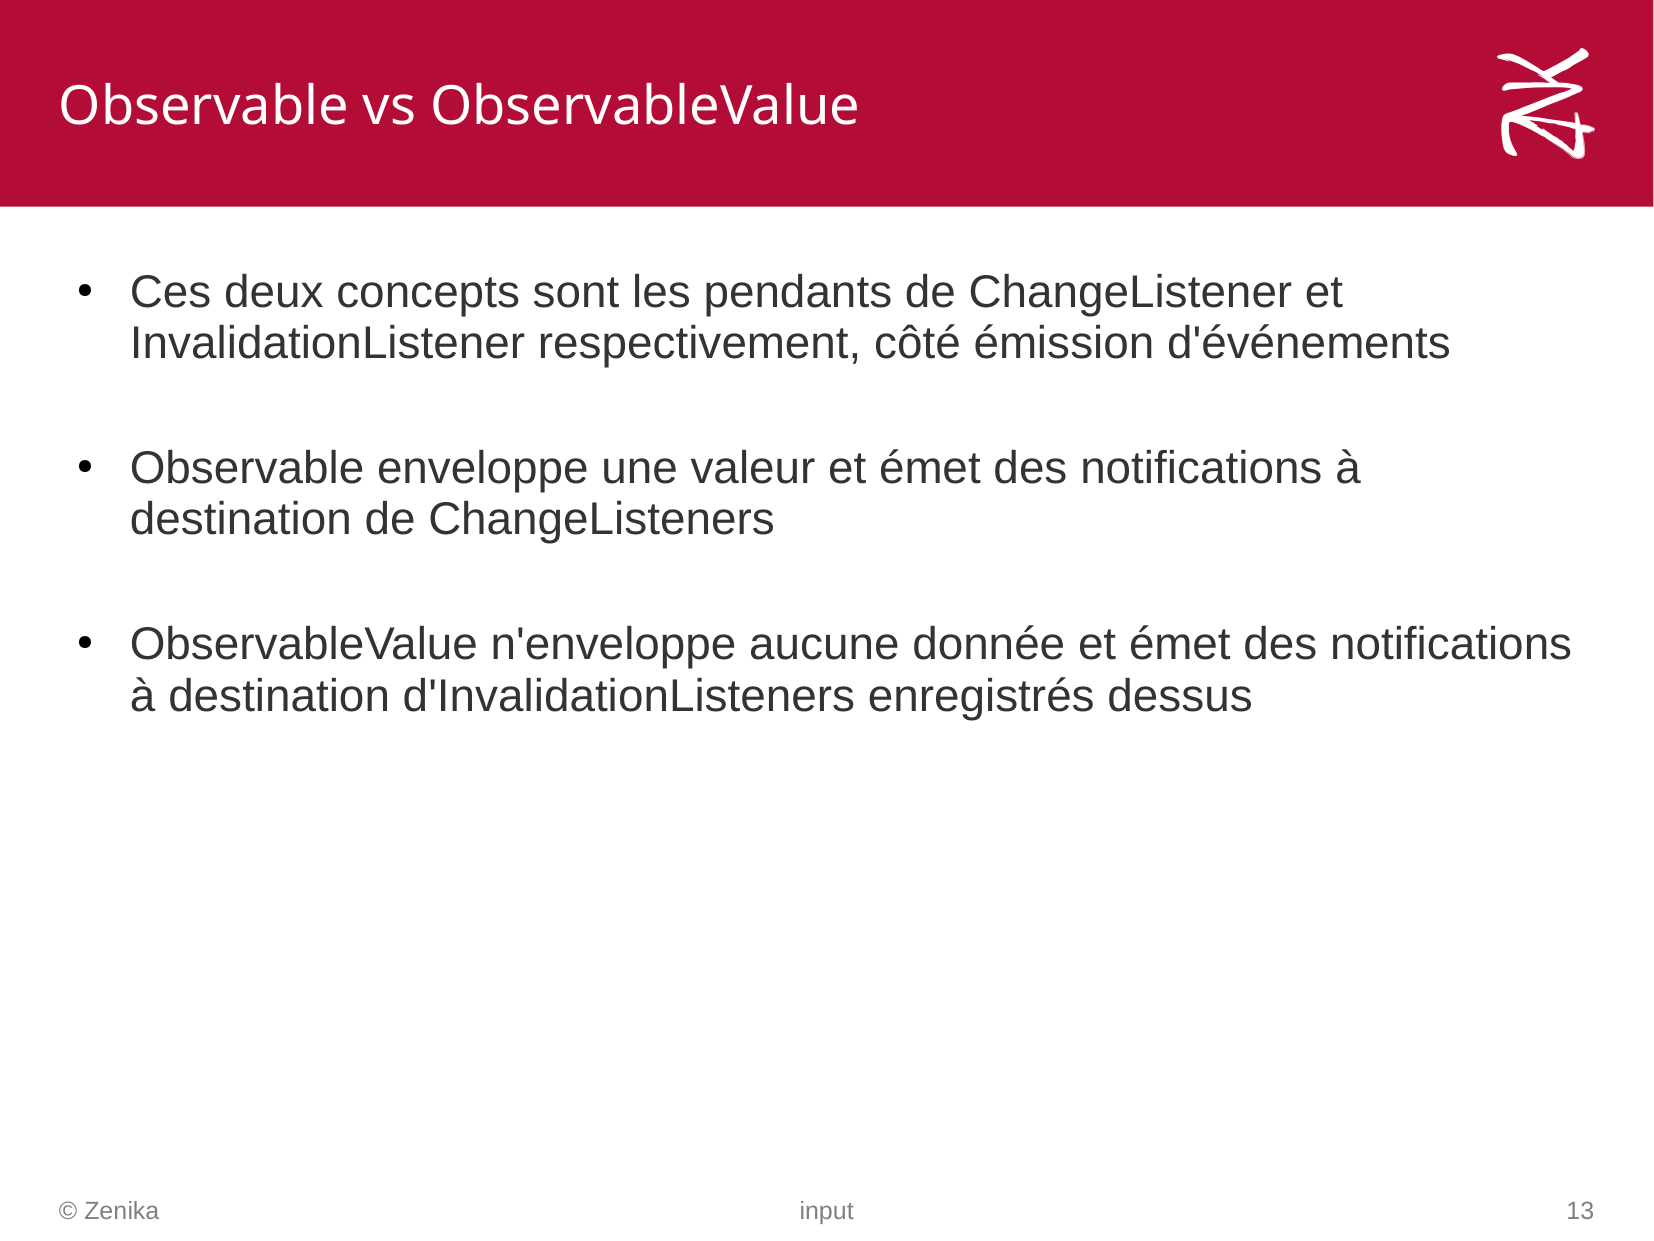

# Observable vs ObservableValue
Ces deux concepts sont les pendants de ChangeListener et InvalidationListener respectivement, côté émission d'événements
Observable enveloppe une valeur et émet des notifications à destination de ChangeListeners
ObservableValue n'enveloppe aucune donnée et émet des notifications à destination d'InvalidationListeners enregistrés dessus